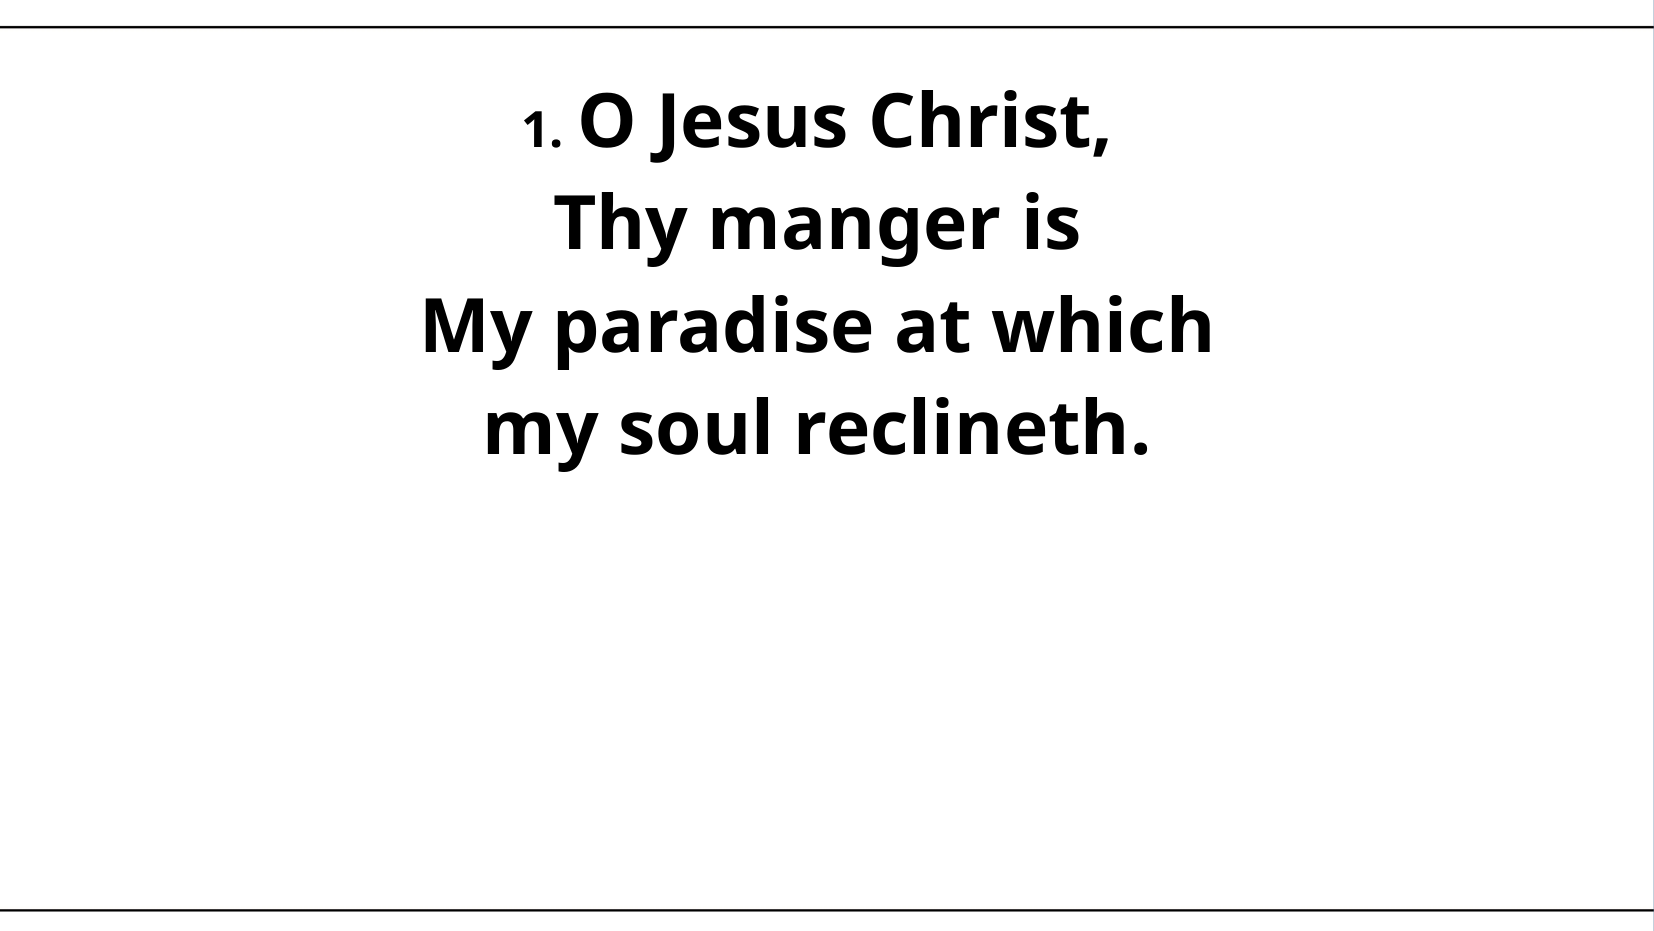

1. O Jesus Christ,
Thy manger is
My paradise at which
my soul reclineth.